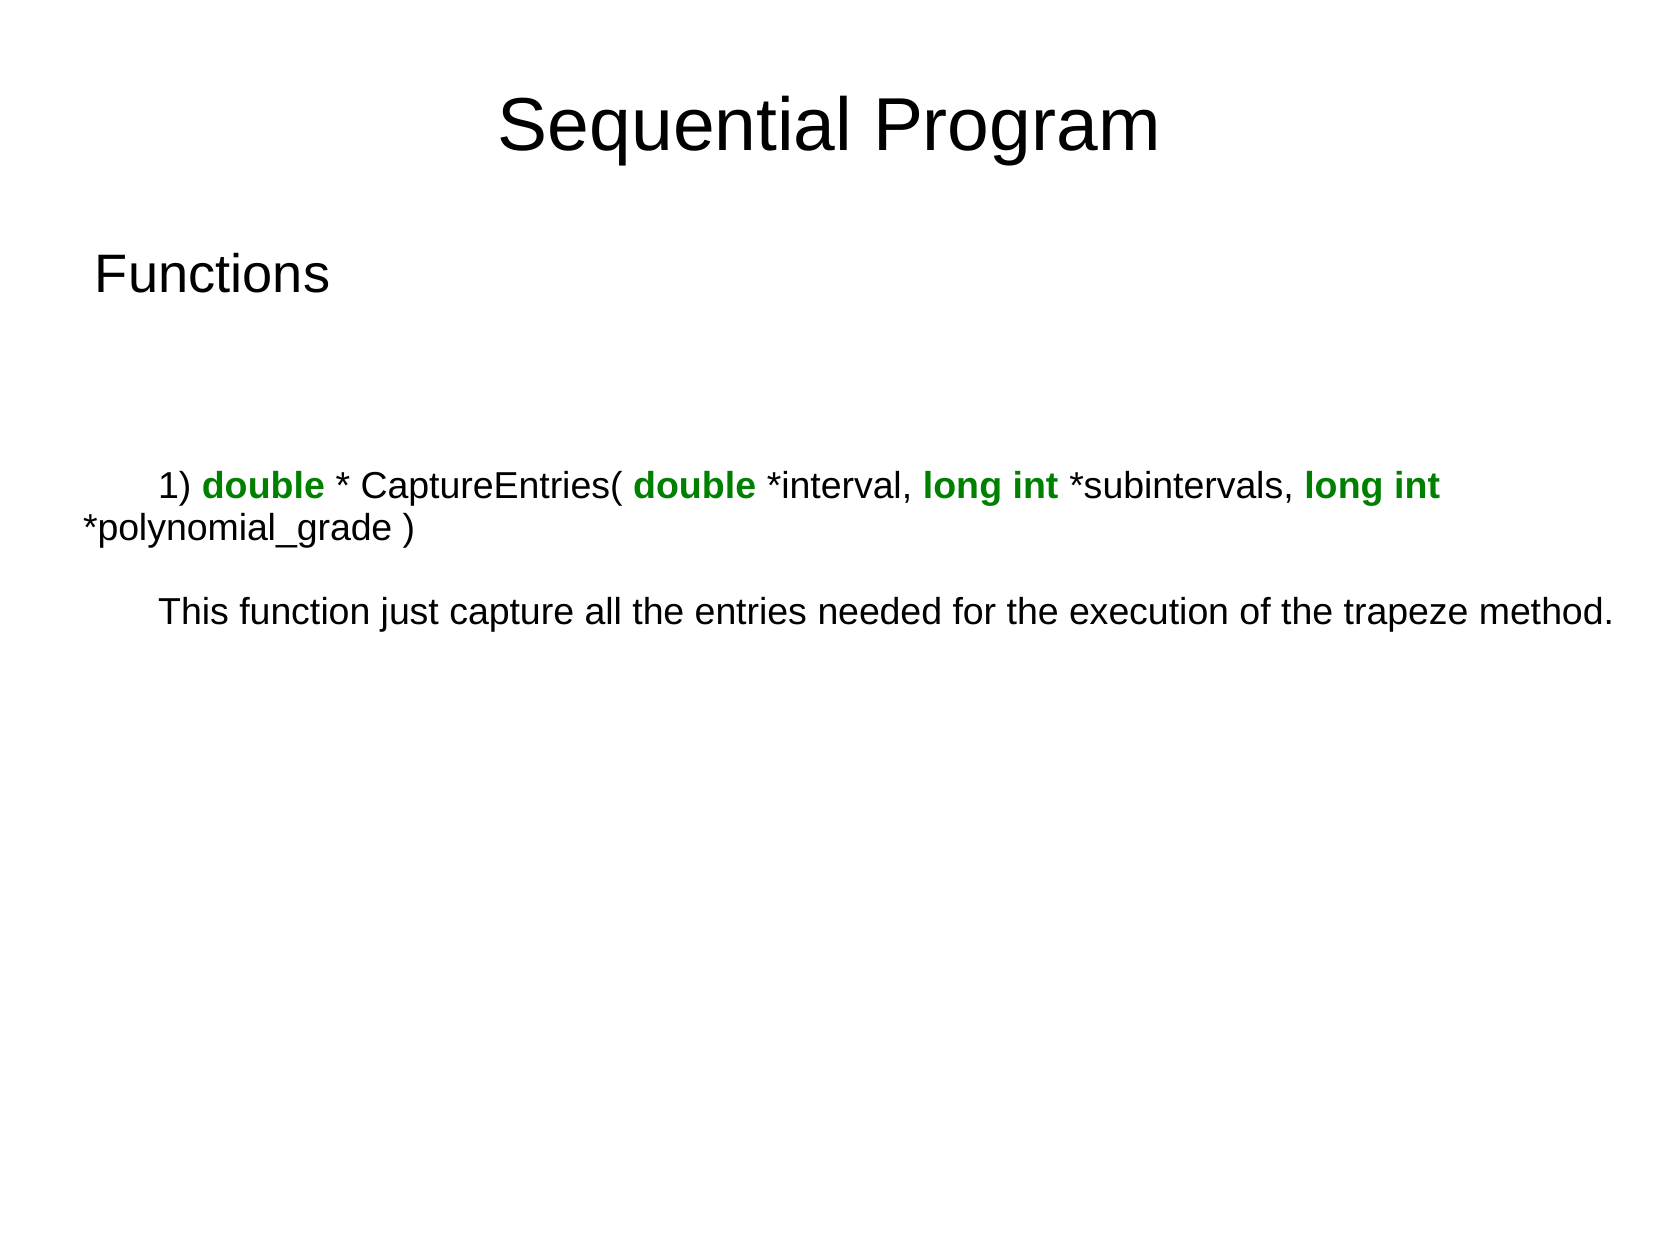

Sequential Program
	Functions
		1) double * CaptureEntries( double *interval, long int *subintervals, long int 			*polynomial_grade )
		This function just capture all the entries needed for the execution of the trapeze method.